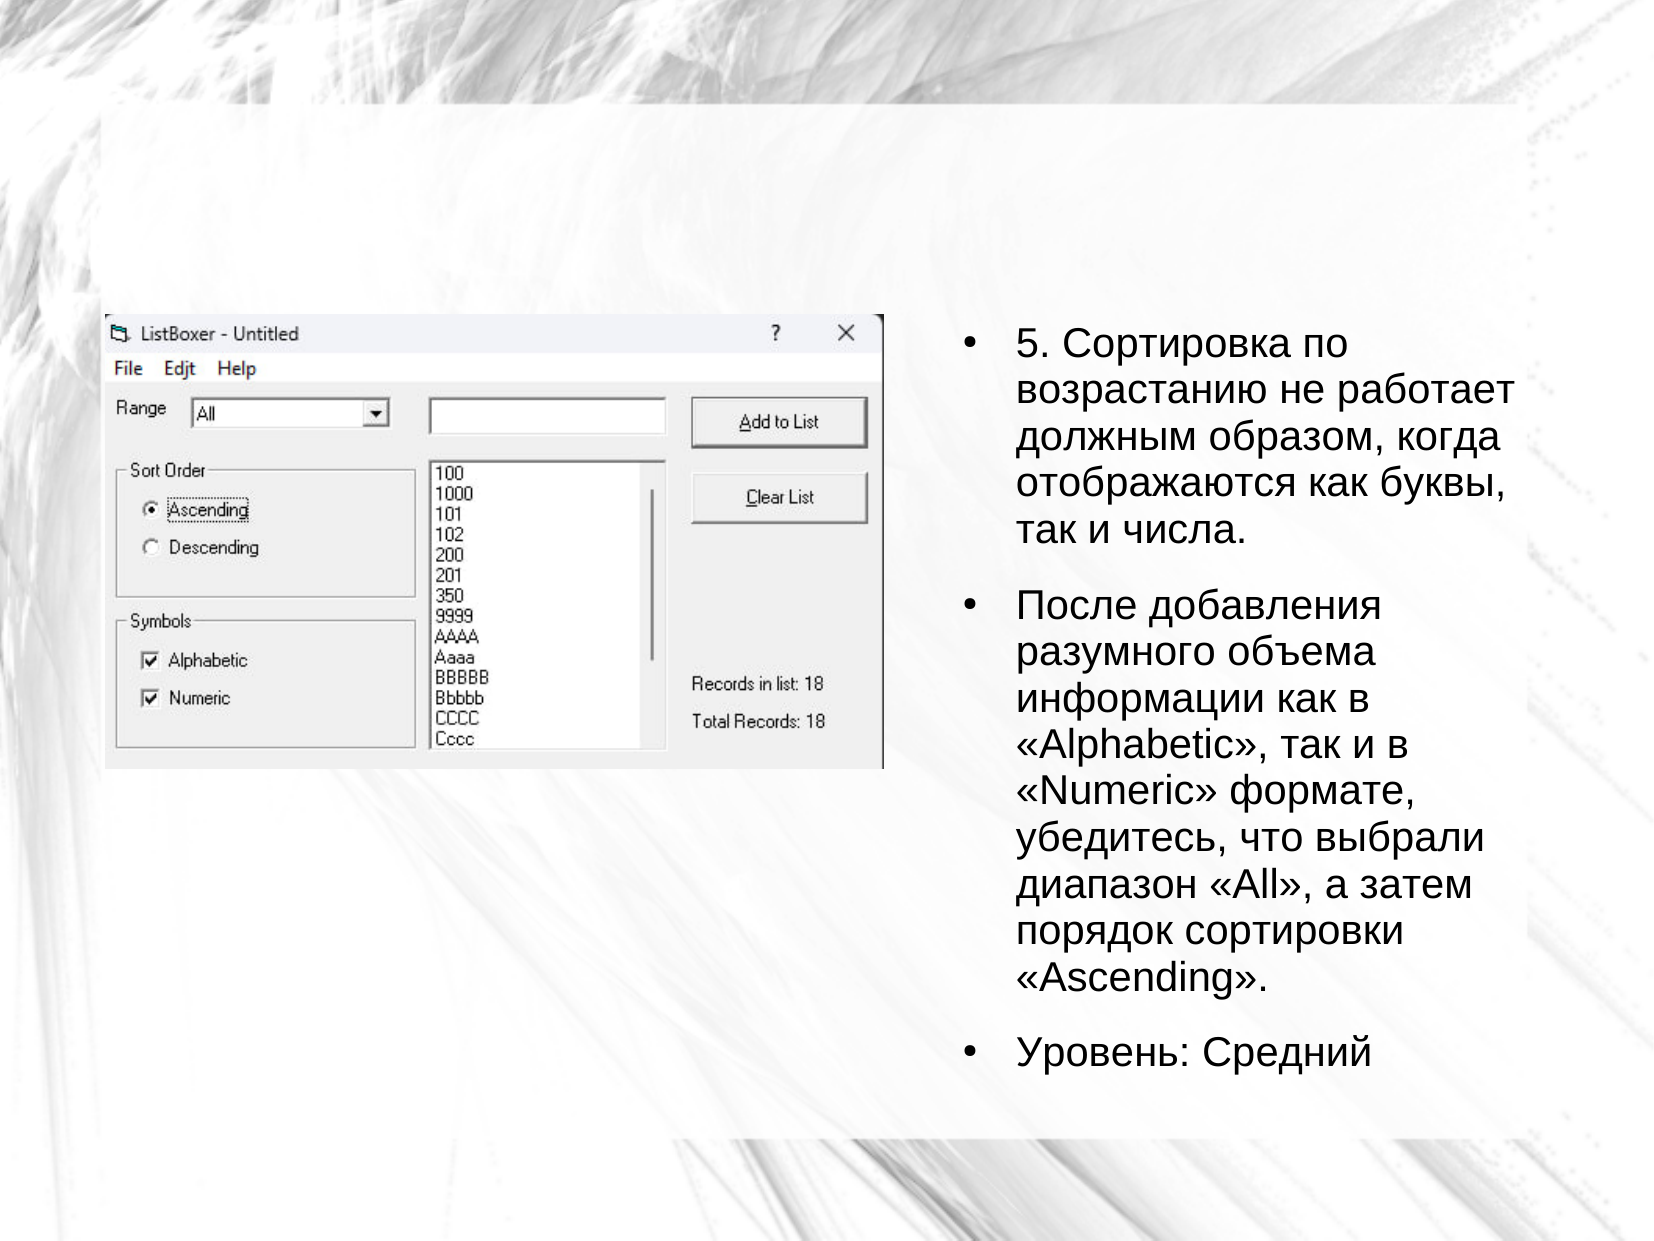

#
5. Сортировка по возрастанию не работает должным образом, когда отображаются как буквы, так и числа.
После добавления разумного объема информации как в «Аlphabetic», так и в «Numeric» формате, убедитесь, что выбрали диапазон «All», а затем порядок сортировки «Ascending».
Уровень: Средний